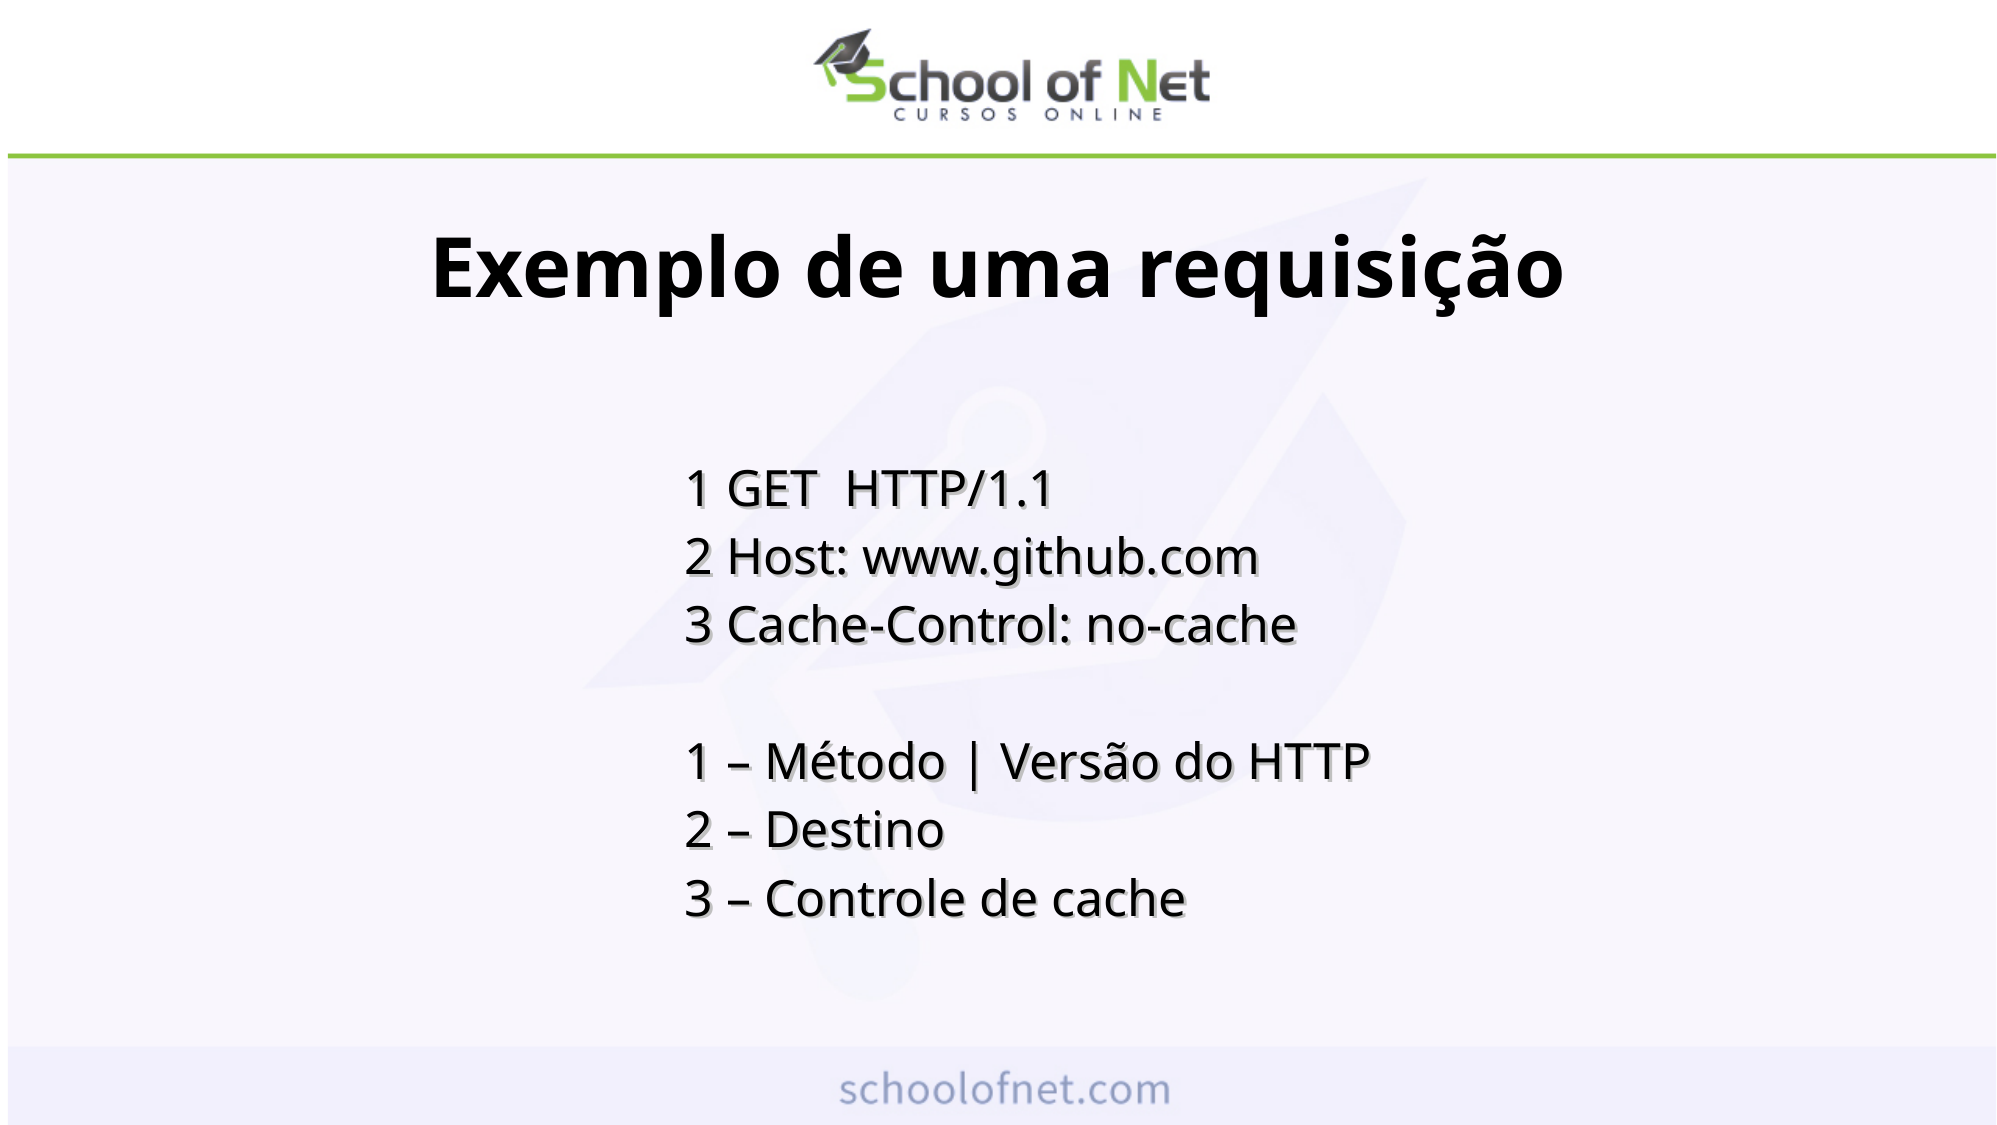

# Exemplo de uma requisição
1 GET HTTP/1.1
2 Host: www.github.com
3 Cache-Control: no-cache
1 – Método | Versão do HTTP
2 – Destino
3 – Controle de cache